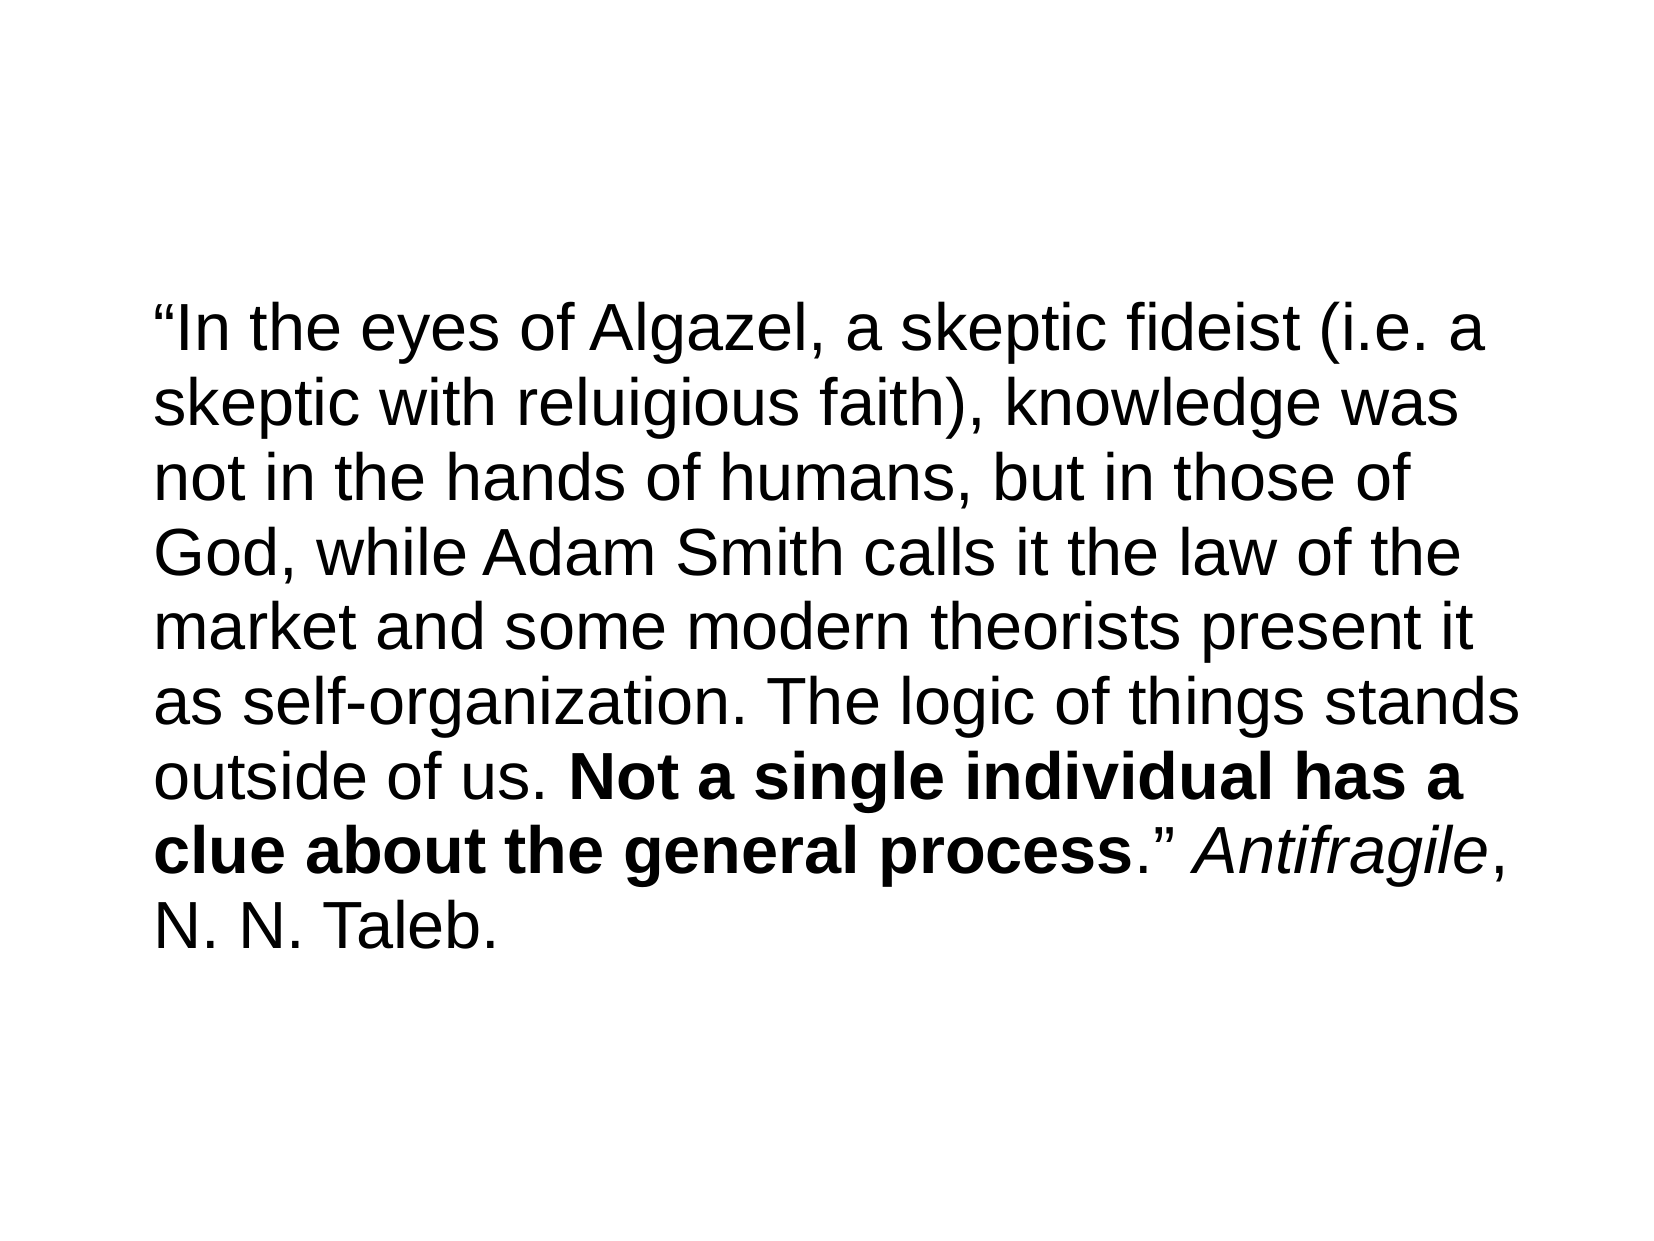

# “In the eyes of Algazel, a skeptic fideist (i.e. a skeptic with reluigious faith), knowledge was not in the hands of humans, but in those of God, while Adam Smith calls it the law of the market and some modern theorists present it as self-organization. The logic of things stands outside of us. Not a single individual has a clue about the general process.” Antifragile, N. N. Taleb.